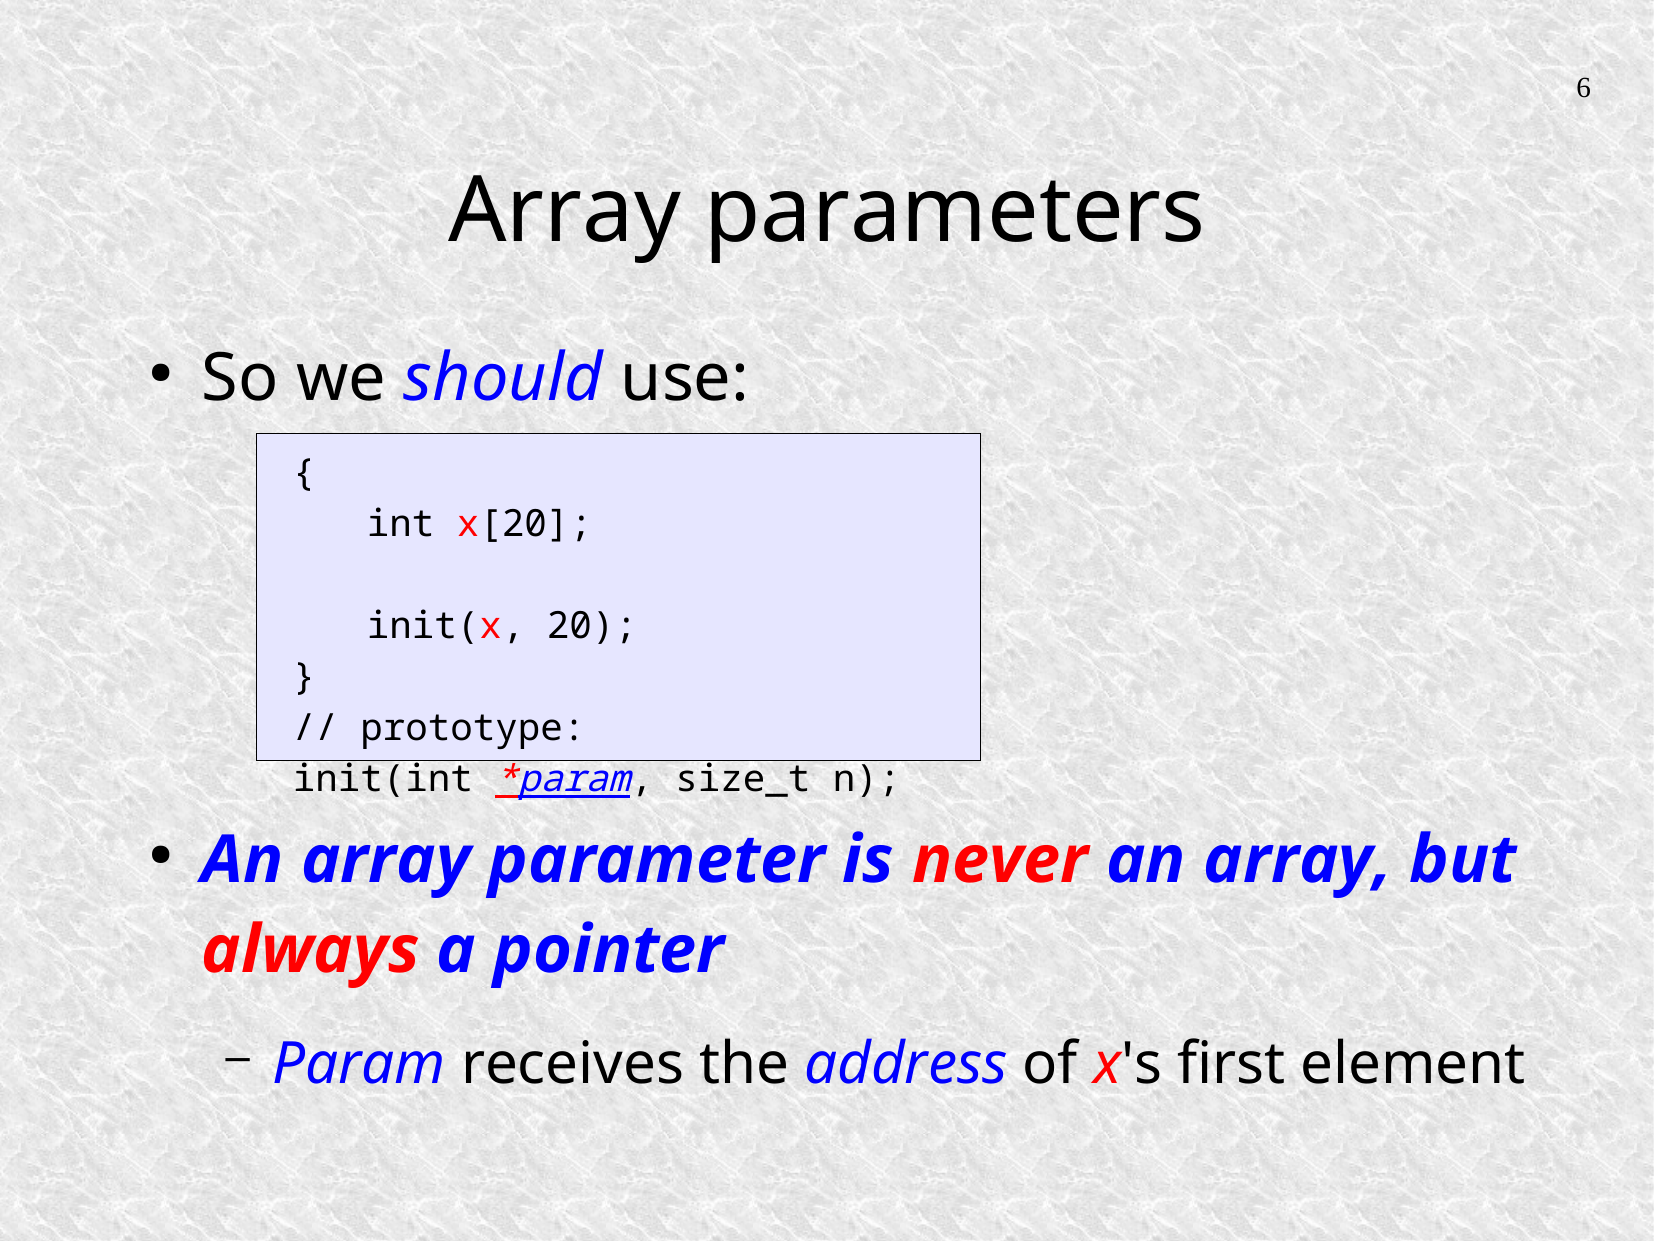

6
# Array parameters
So we should use:
An array parameter is never an array, but always a pointer
Param receives the address of x's first element
{
	int x[20];
	init(x, 20);
}
// prototype:
init(int *param, size_t n);